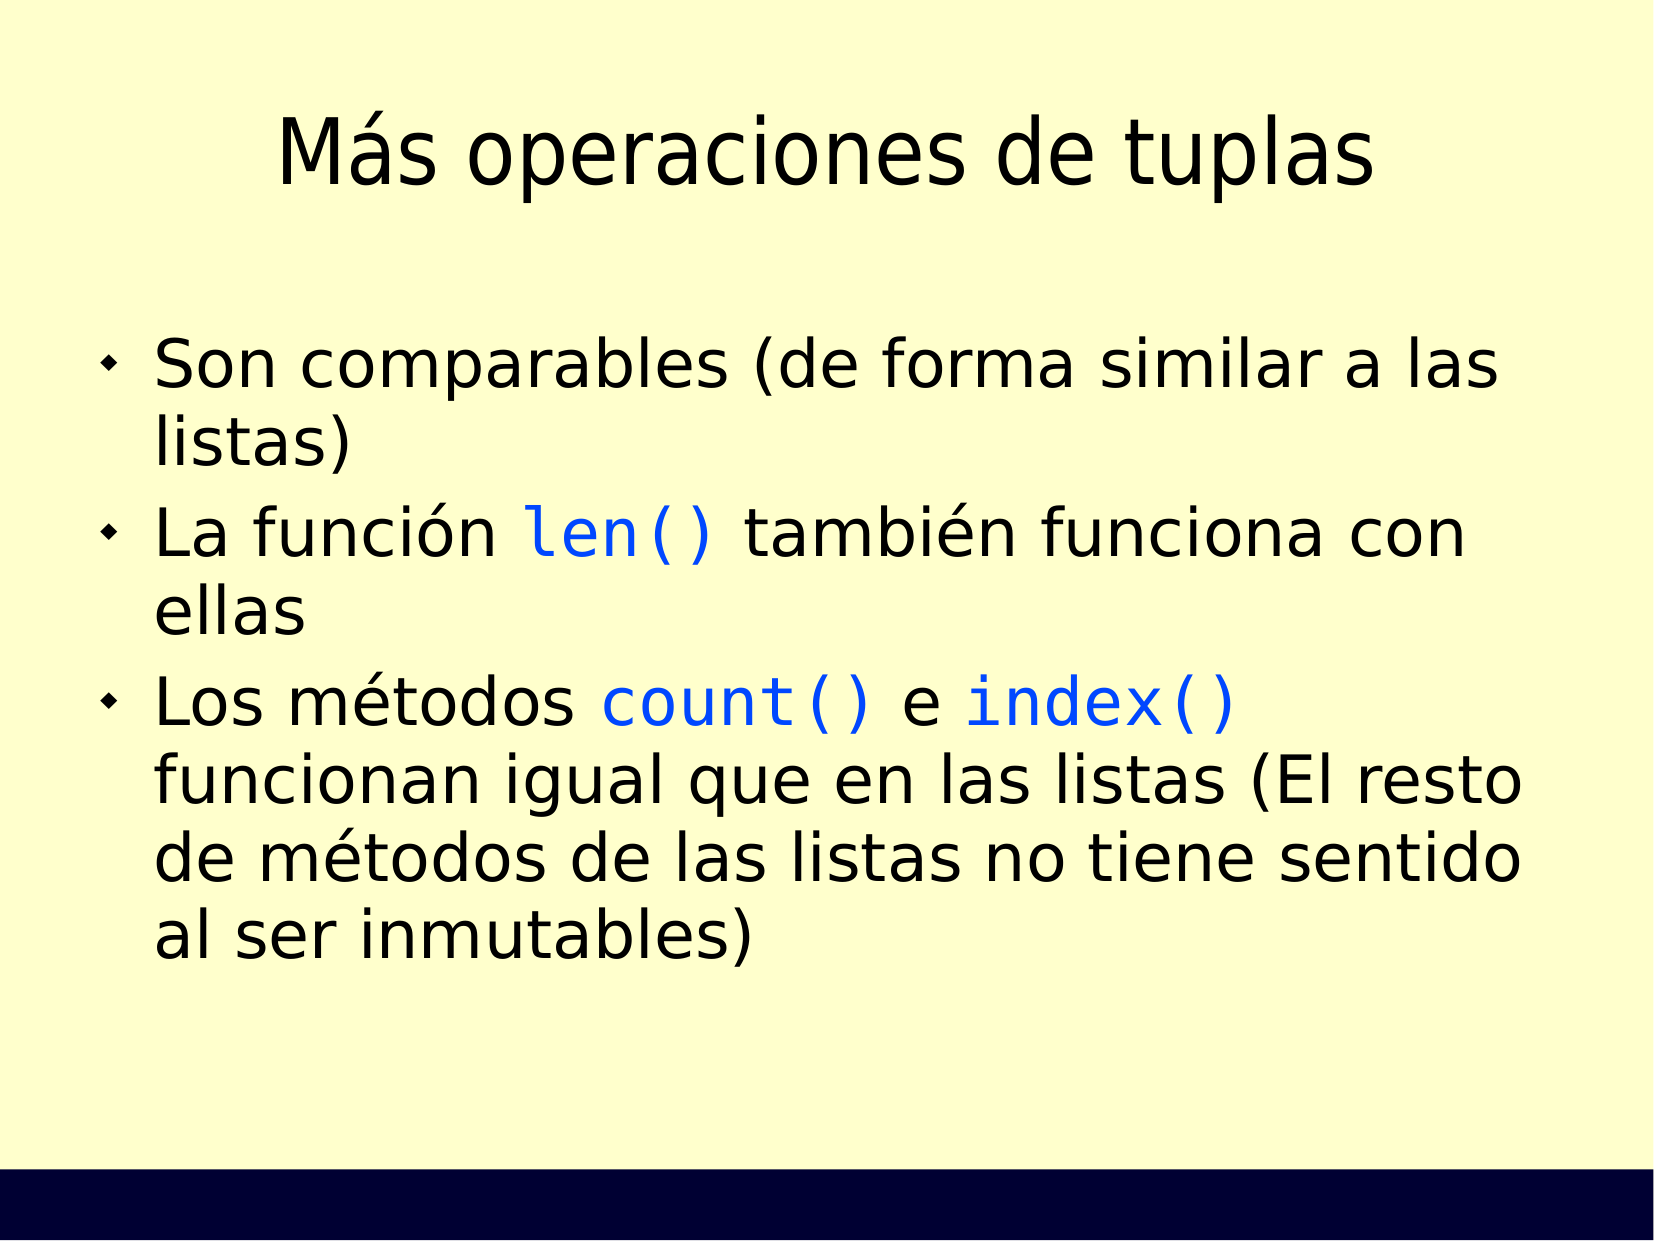

# Más operaciones de tuplas
Son comparables (de forma similar a las listas)
La función len() también funciona con ellas
Los métodos count() e index() funcionan igual que en las listas (El resto de métodos de las listas no tiene sentido al ser inmutables)